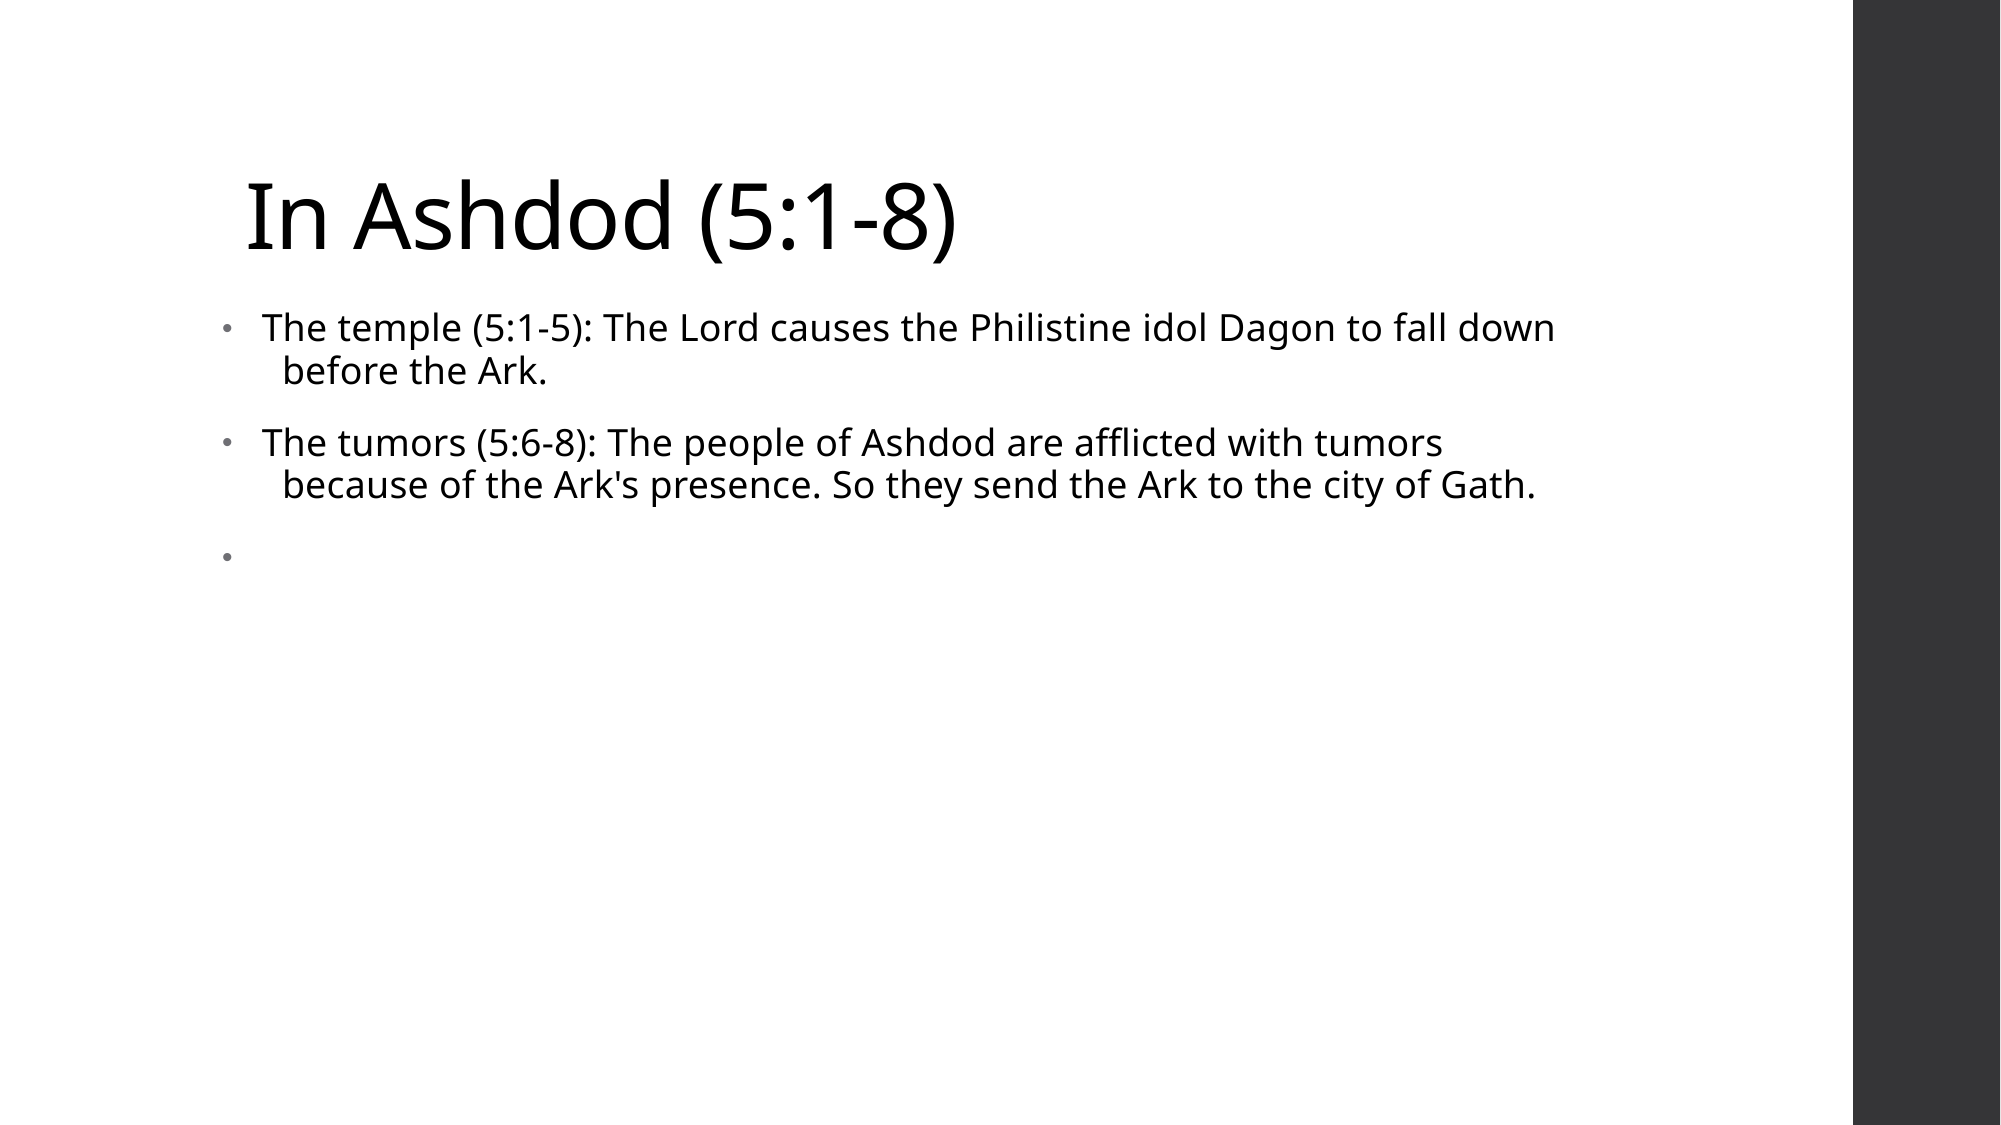

# In Ashdod (5:1-8)
 The temple (5:1-5): The Lord causes the Philistine idol Dagon to fall down before the Ark.
 The tumors (5:6-8): The people of Ashdod are afflicted with tumors because of the Ark's presence. So they send the Ark to the city of Gath.